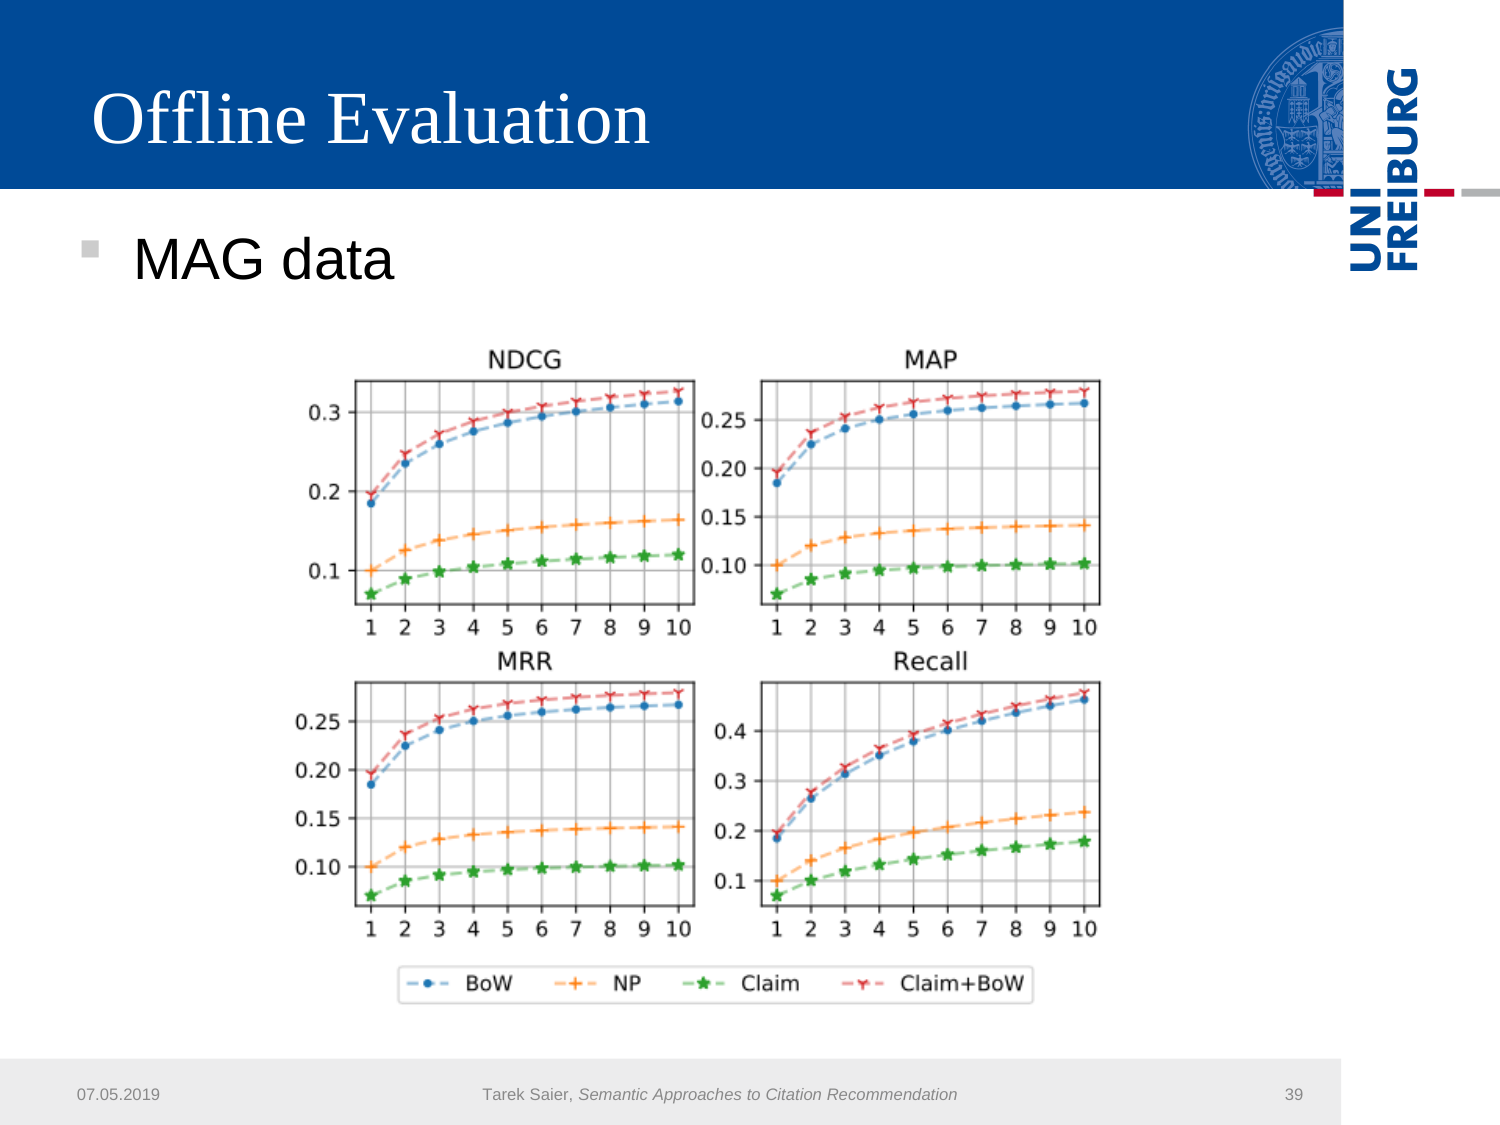

# Offline Evaluation
MAG data
Präsentationstitel
39